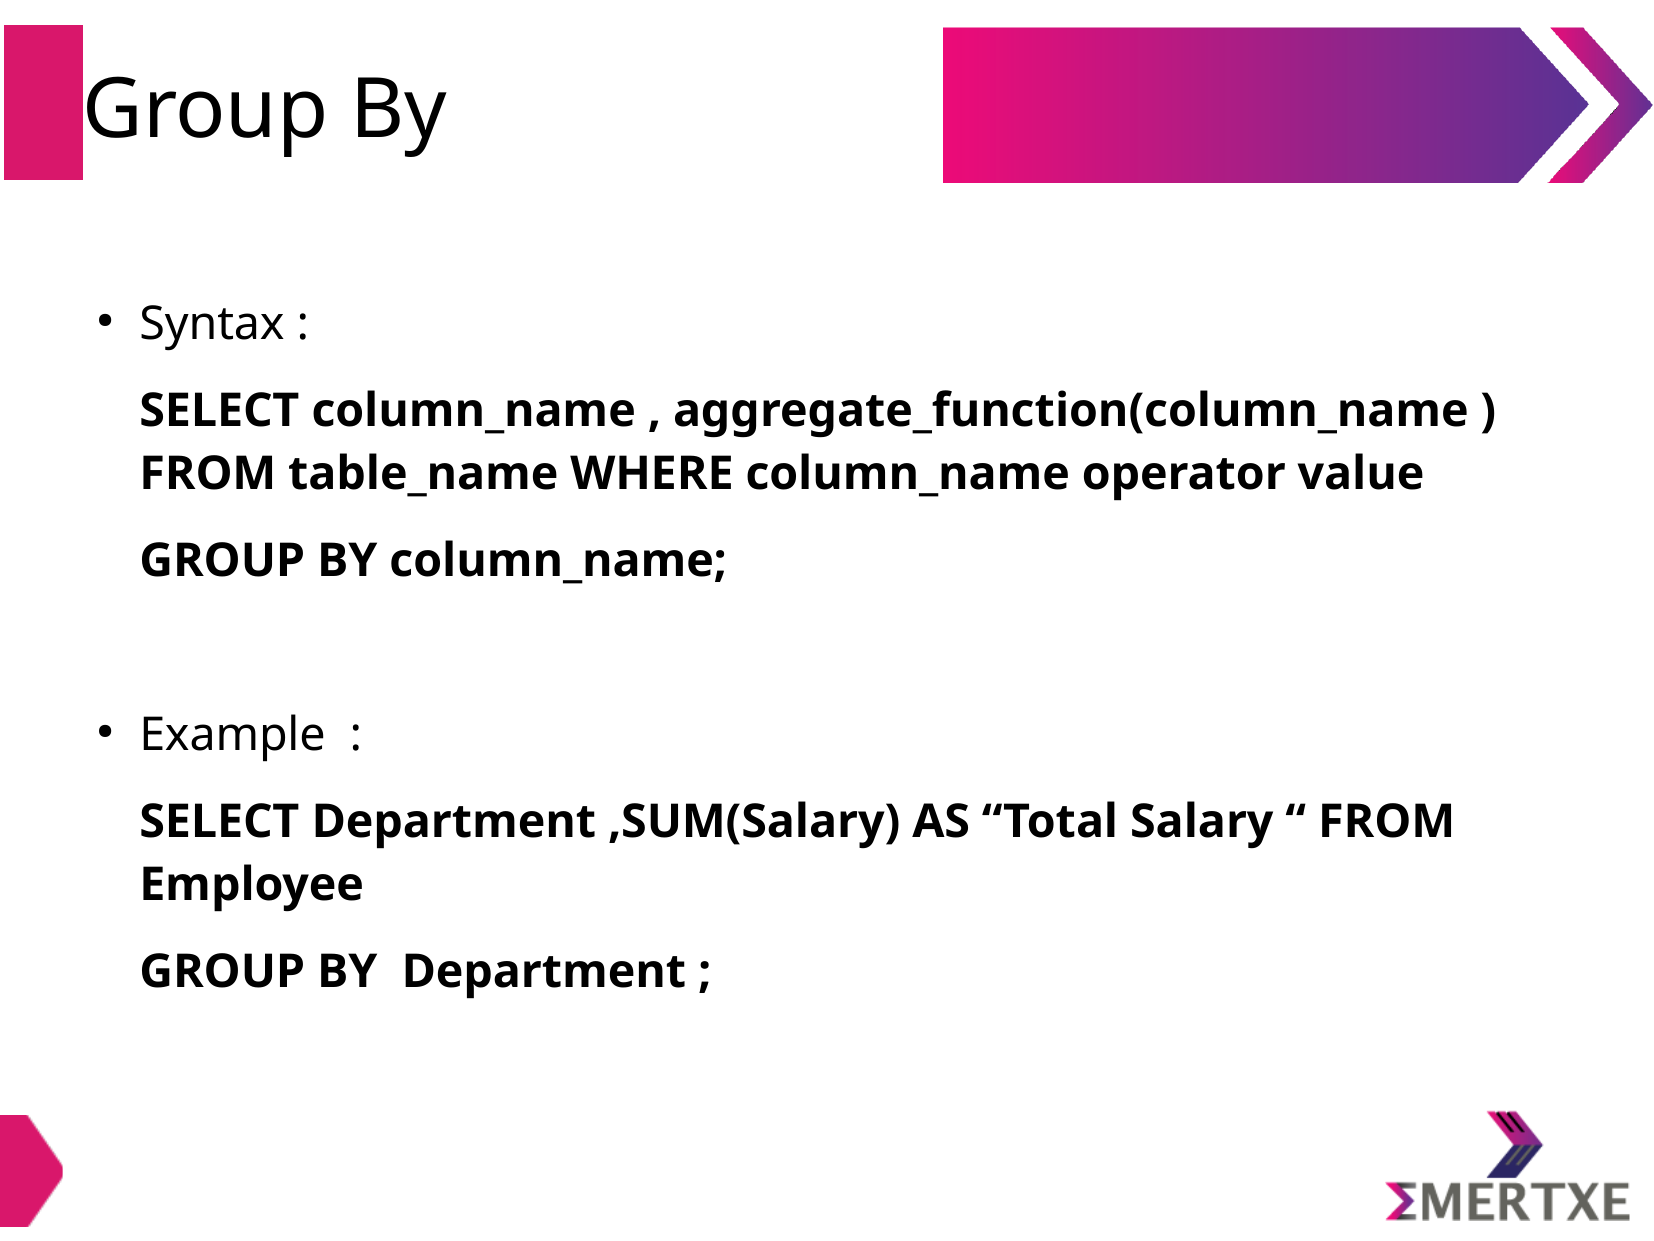

# Group By
Syntax :
SELECT column_name , aggregate_function(column_name ) FROM table_name WHERE column_name operator value
GROUP BY column_name;
Example :
SELECT Department ,SUM(Salary) AS “Total Salary “ FROM Employee
GROUP BY Department ;